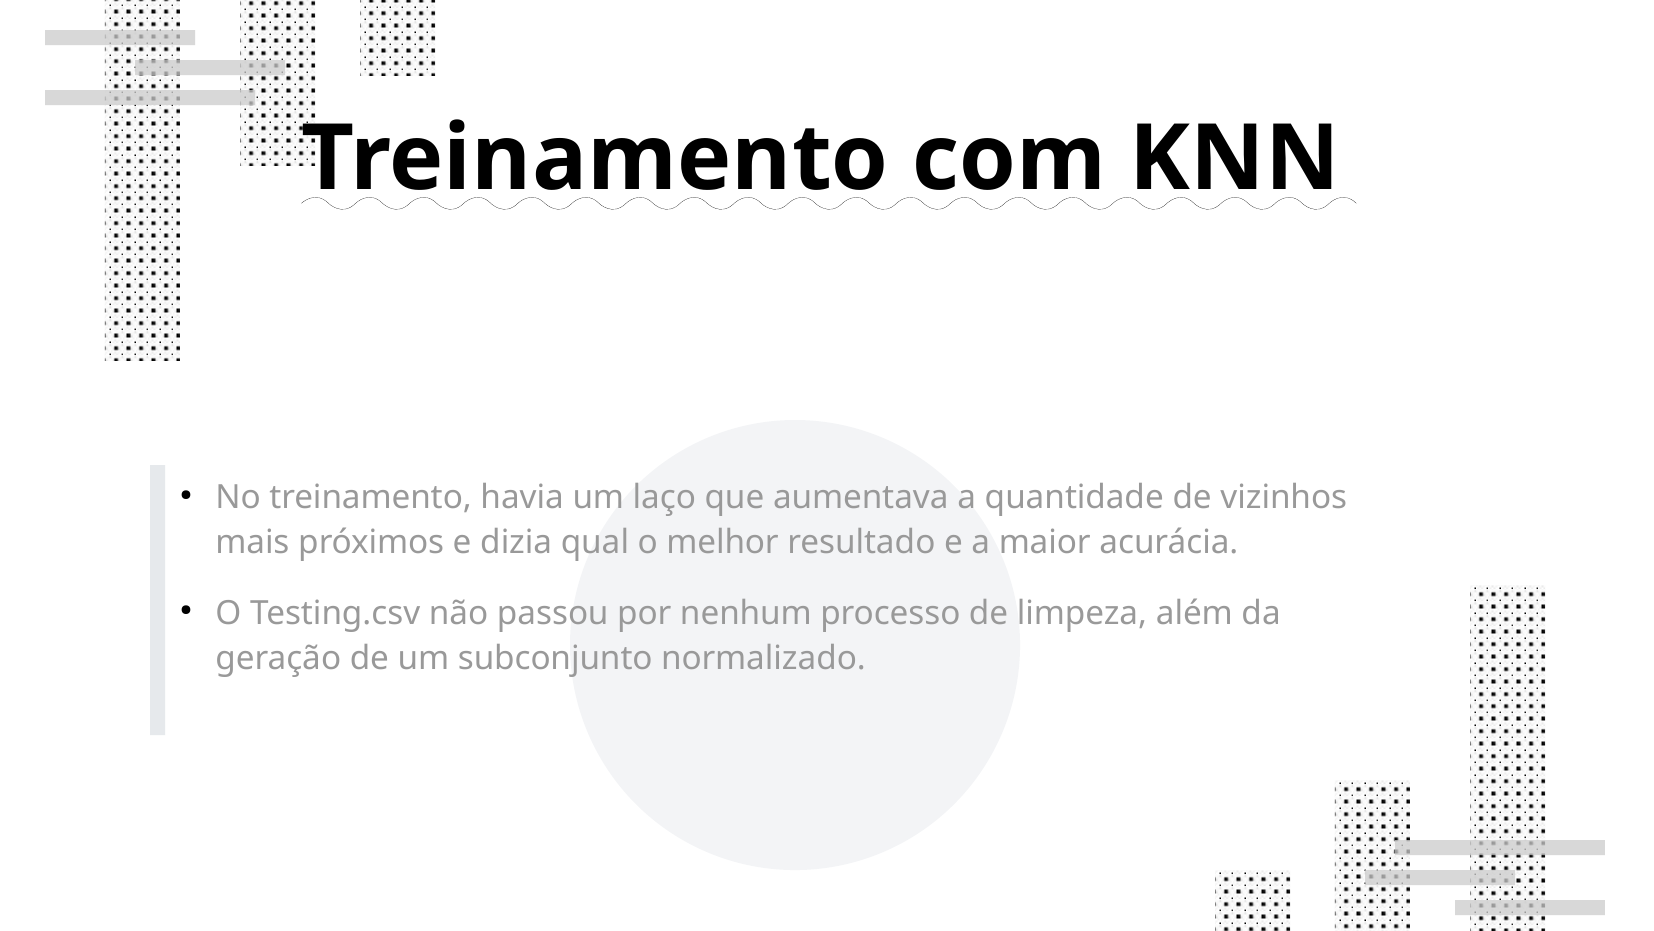

# Treinamento com KNN
No treinamento, havia um laço que aumentava a quantidade de vizinhos mais próximos e dizia qual o melhor resultado e a maior acurácia.
O Testing.csv não passou por nenhum processo de limpeza, além da geração de um subconjunto normalizado.